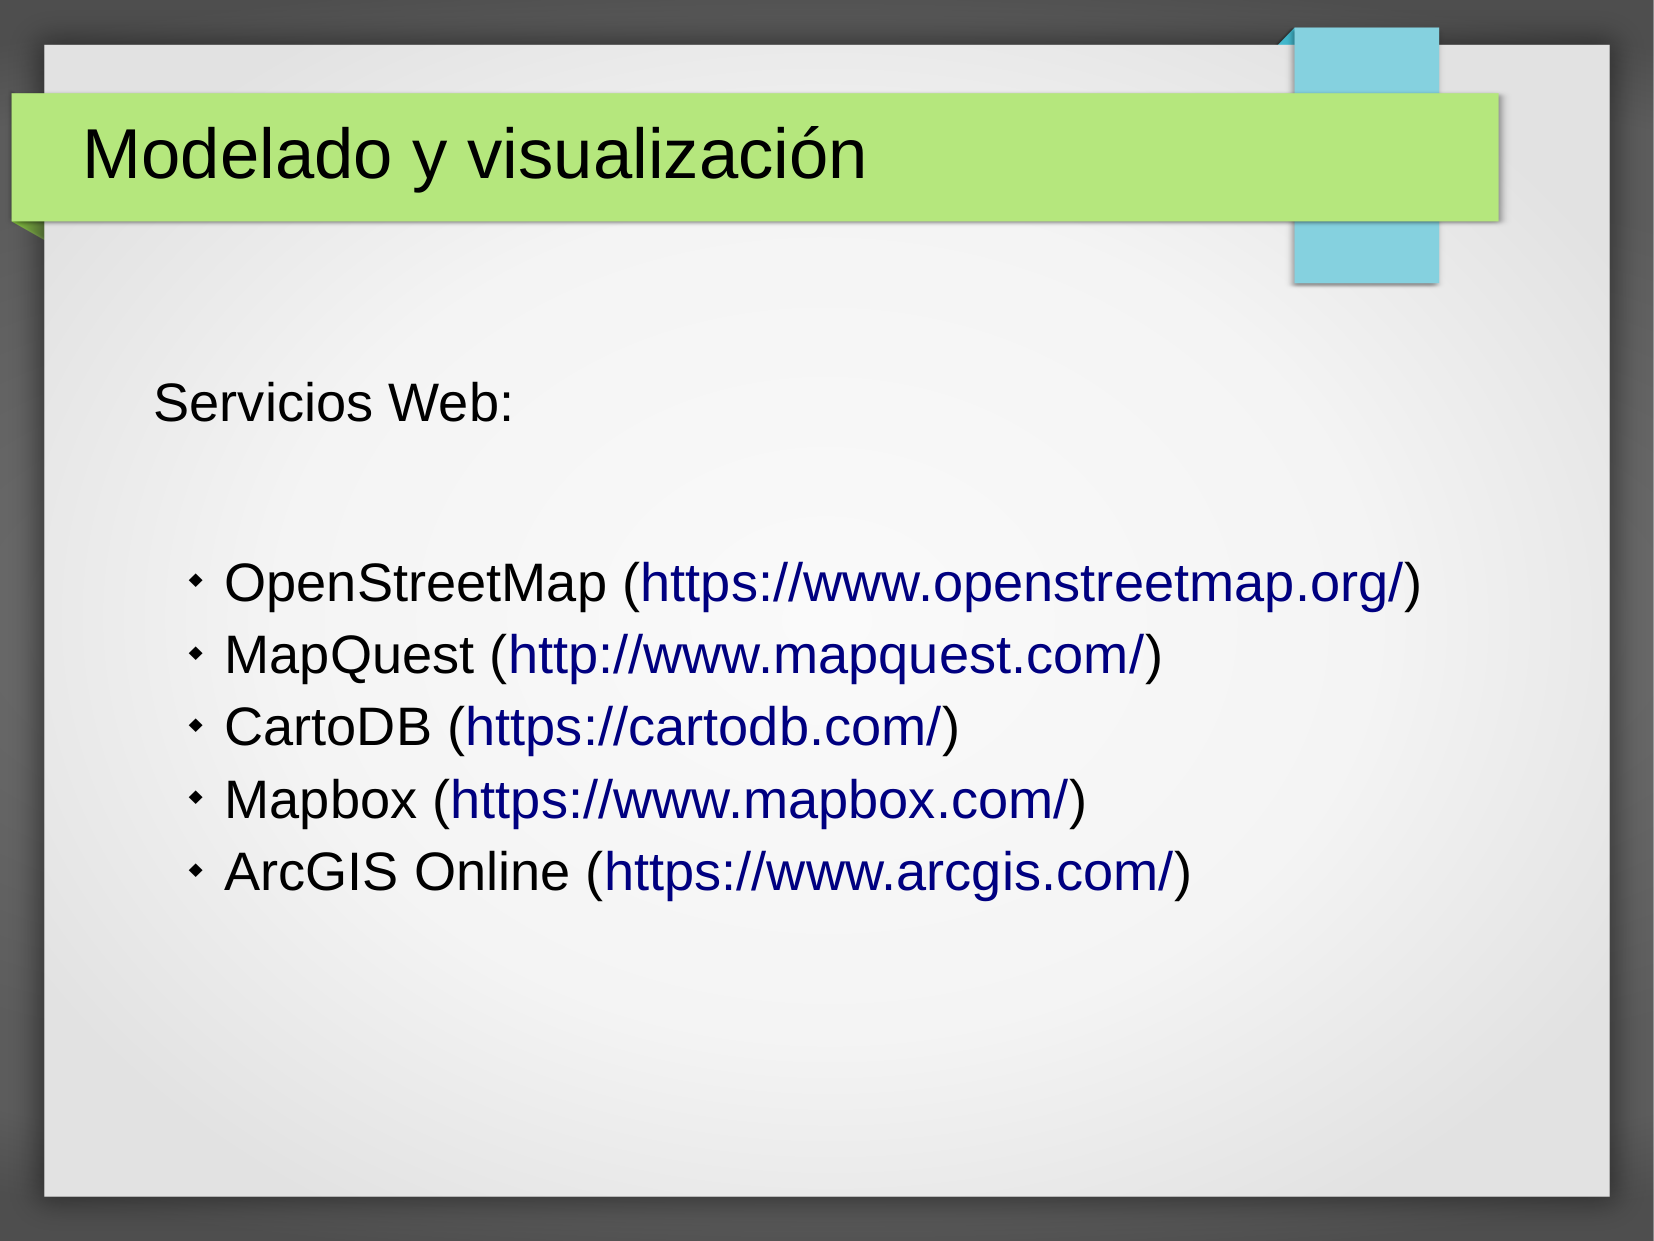

# Modelado y visualización
Servicios Web:
OpenStreetMap (https://www.openstreetmap.org/)
MapQuest (http://www.mapquest.com/)
CartoDB (https://cartodb.com/)
Mapbox (https://www.mapbox.com/)
ArcGIS Online (https://www.arcgis.com/)